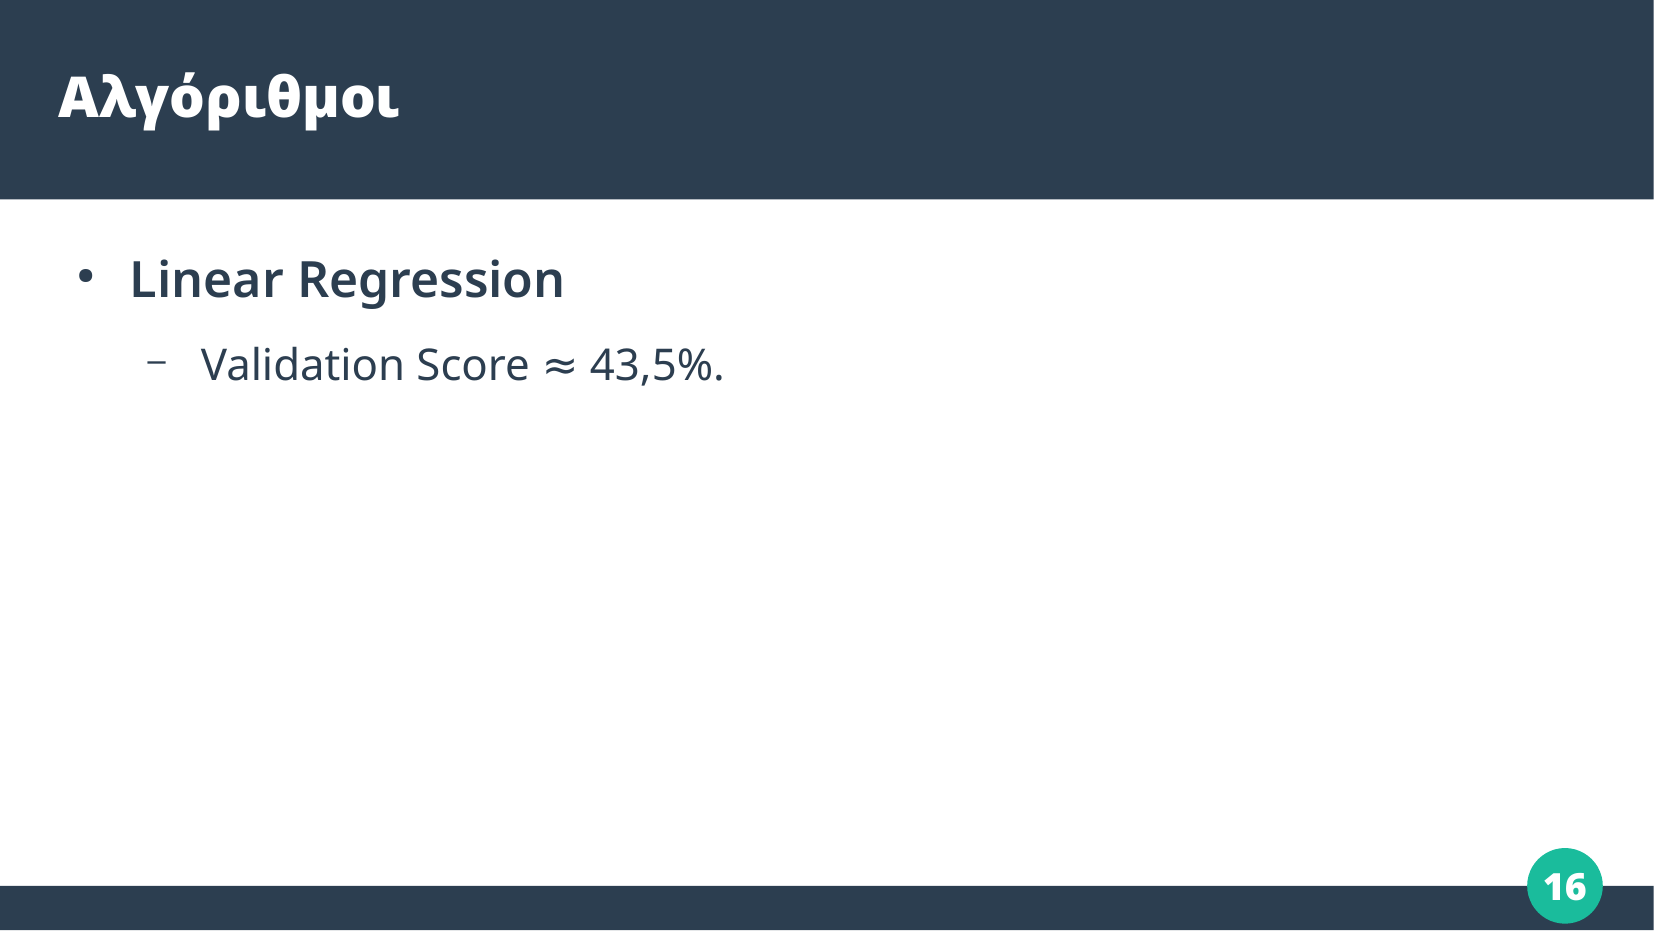

# Αλγόριθμοι
Linear Regression
Validation Score ≈ 43,5%.